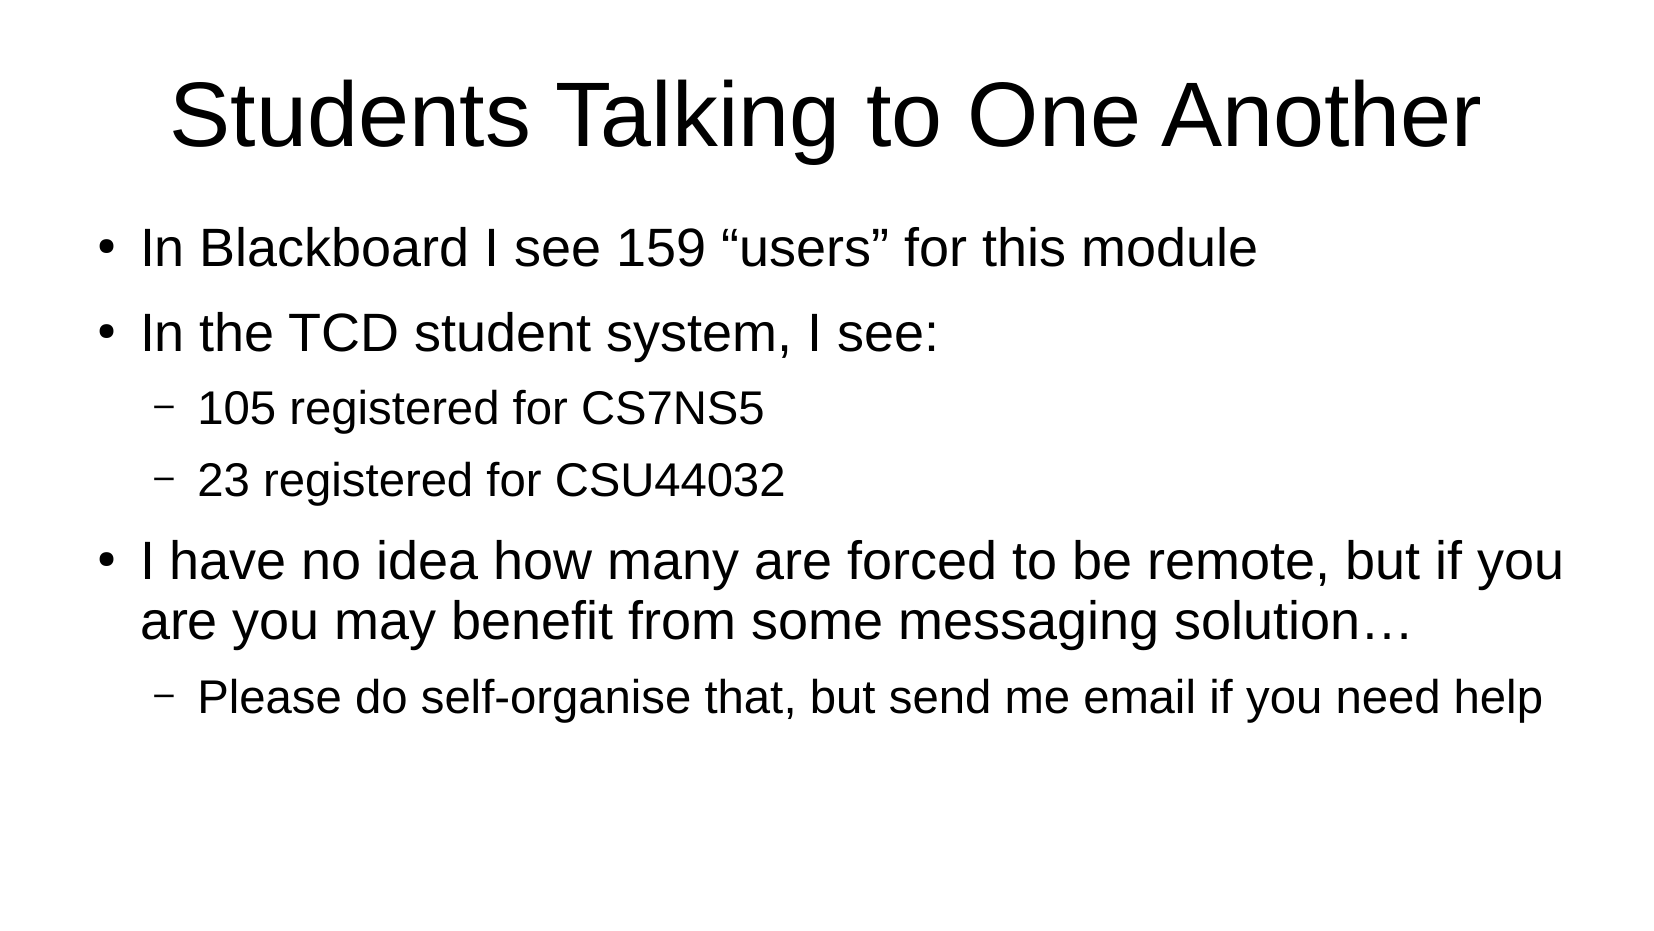

# Students Talking to One Another
In Blackboard I see 159 “users” for this module
In the TCD student system, I see:
105 registered for CS7NS5
23 registered for CSU44032
I have no idea how many are forced to be remote, but if you are you may benefit from some messaging solution…
Please do self-organise that, but send me email if you need help